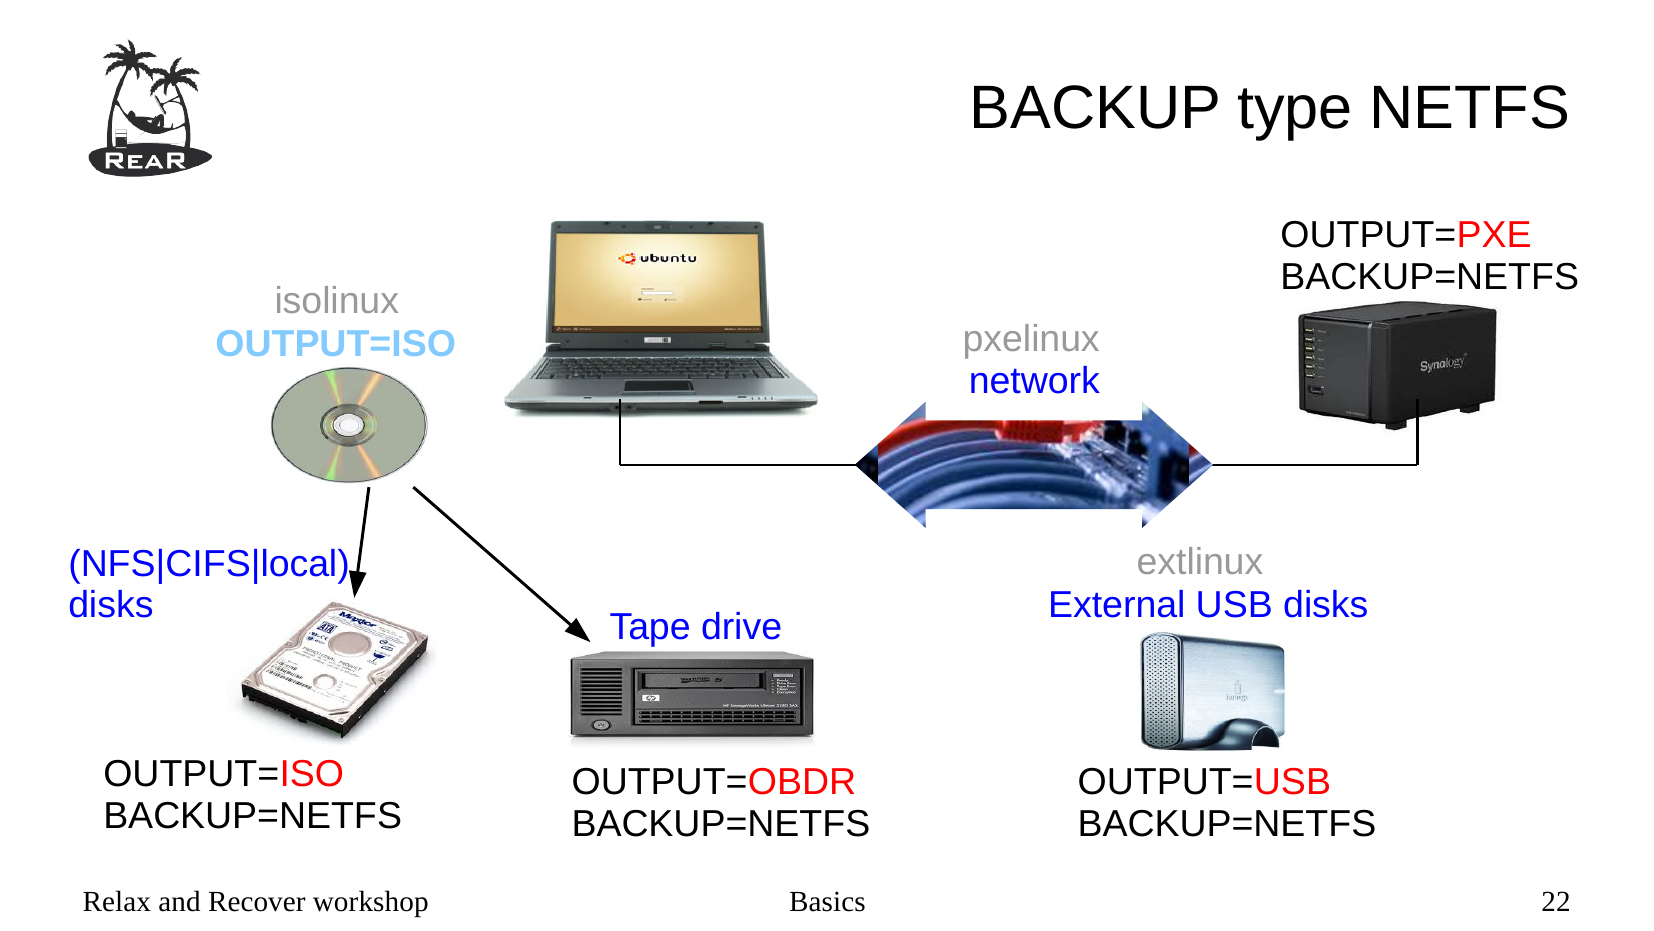

# BACKUP type NETFS
OUTPUT=PXE
BACKUP=NETFS
isolinux
pxelinux
OUTPUT=ISO
network
extlinux
(NFS|CIFS|local) disks
External USB disks
Tape drive
OUTPUT=ISO
BACKUP=NETFS
OUTPUT=OBDR
BACKUP=NETFS
OUTPUT=USB
BACKUP=NETFS
Relax and Recover workshop
Basics
22